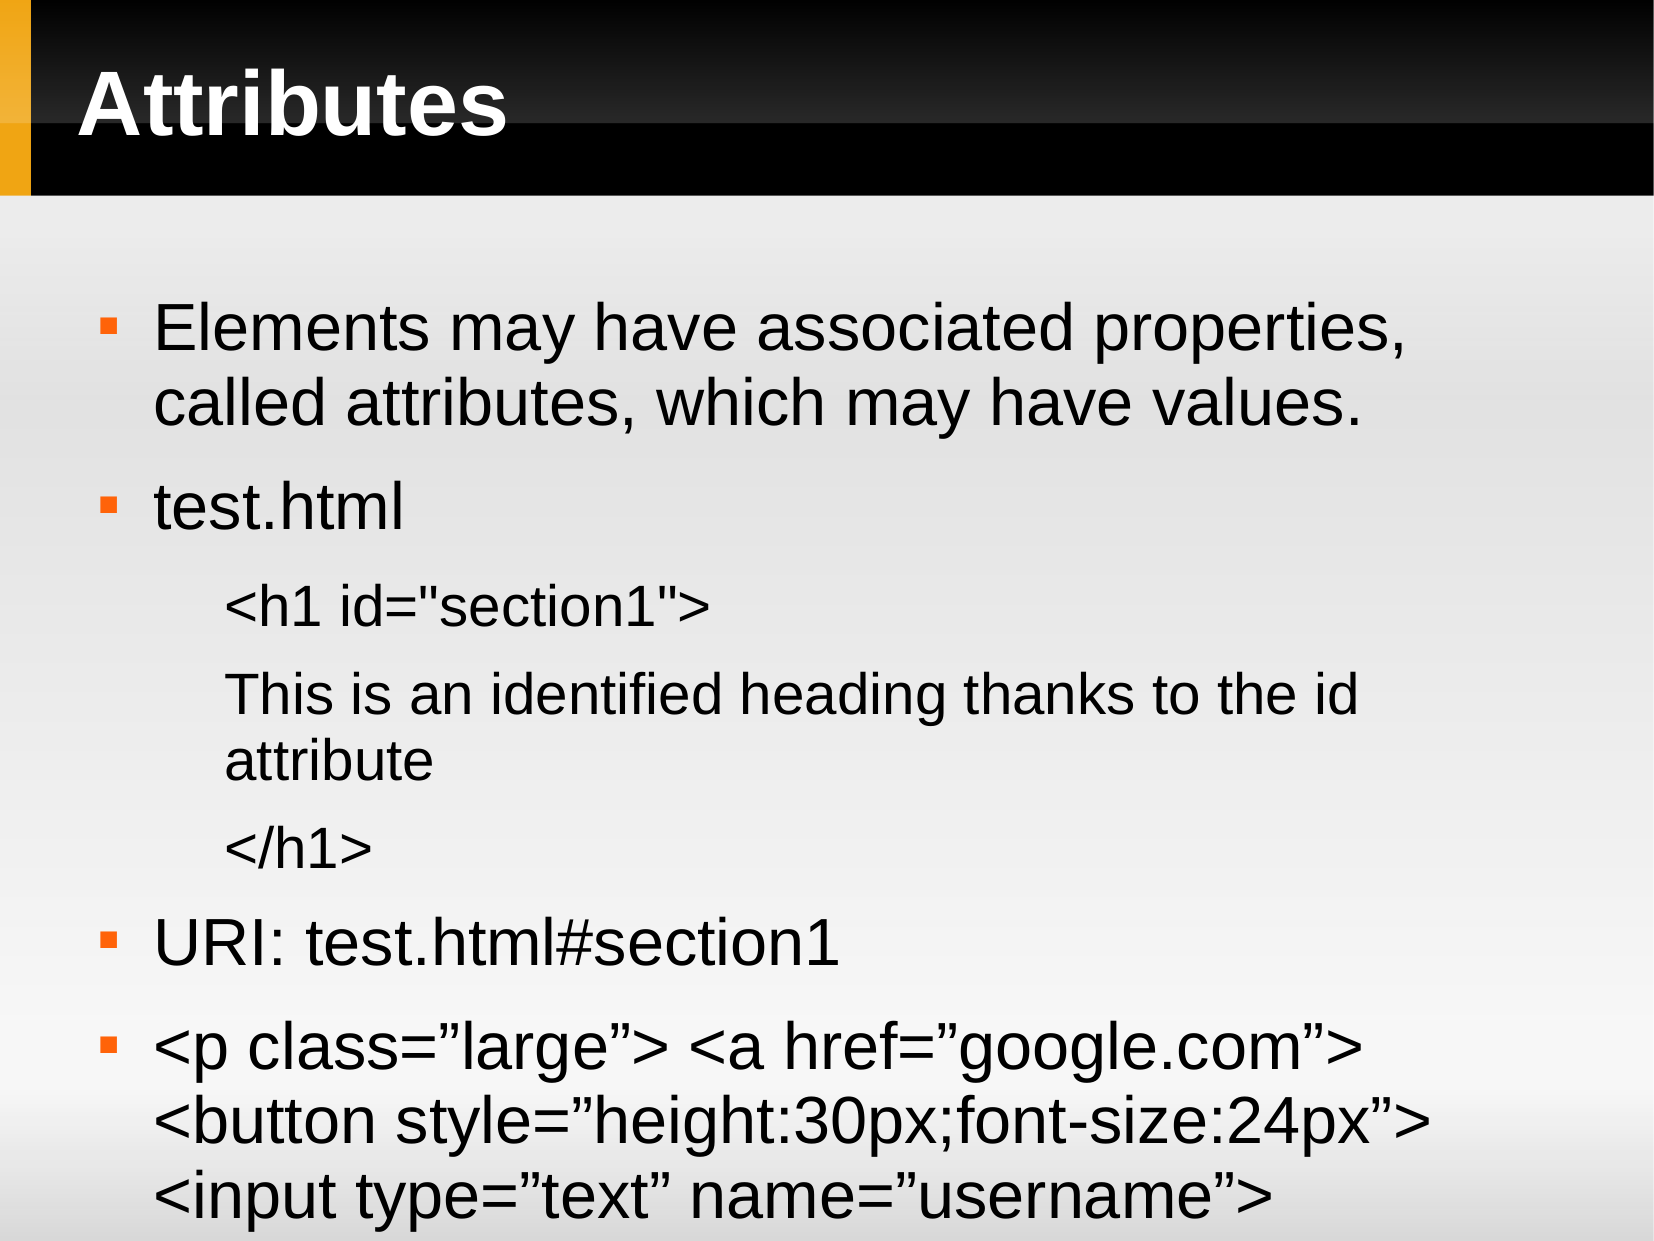

# Attributes
Elements may have associated properties, called attributes, which may have values.
test.html
<h1 id="section1">
This is an identified heading thanks to the id attribute
</h1>
URI: test.html#section1
<p class=”large”> <a href=”google.com”>
<button style=”height:30px;font-size:24px”>
<input type=”text” name=”username”>